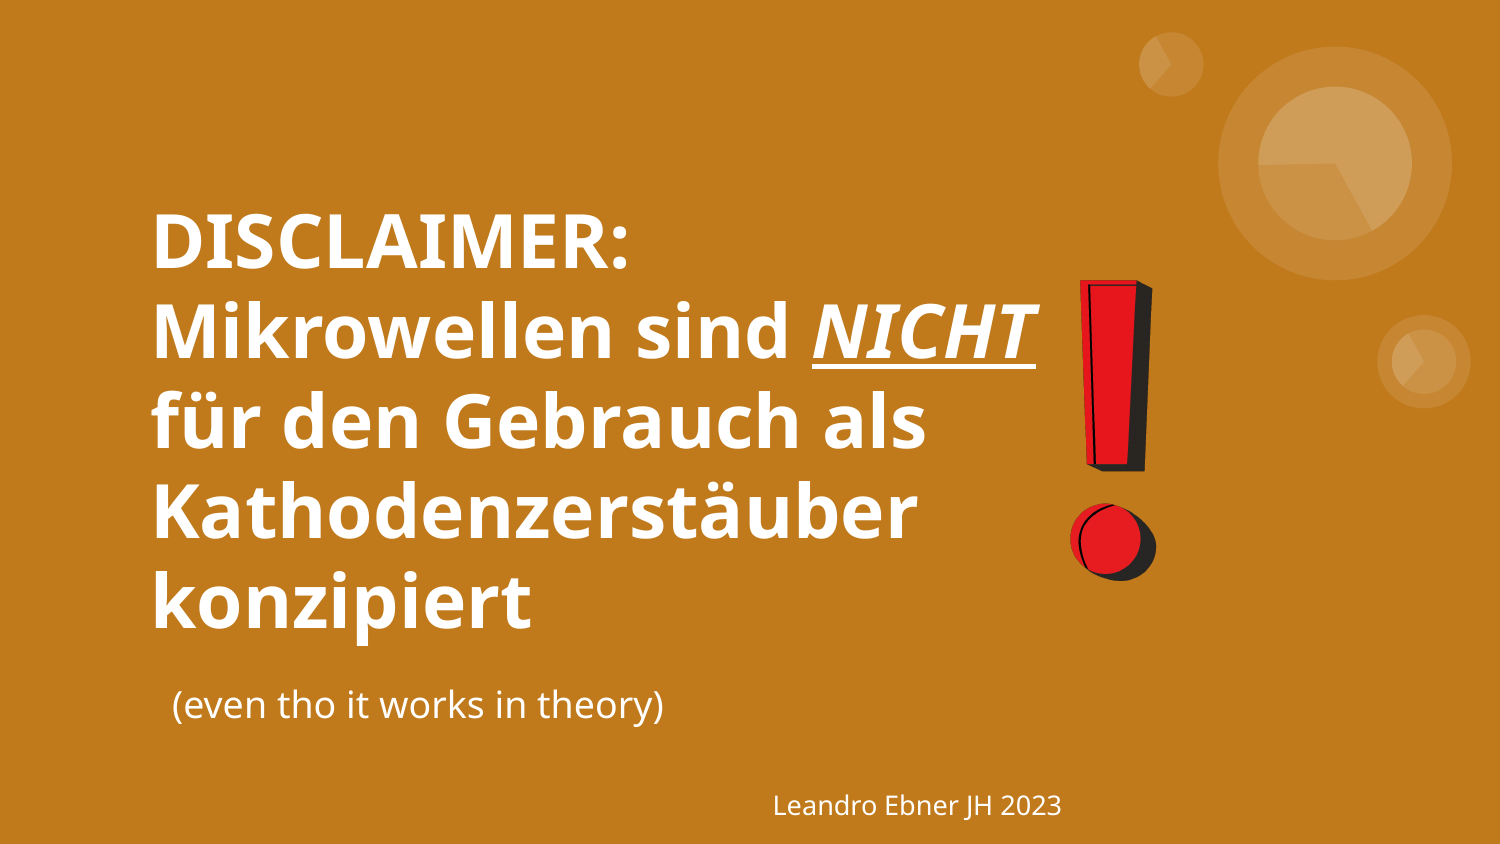

# DISCLAIMER: Mikrowellen sind NICHT für den Gebrauch als Kathodenzerstäuber konzipiert
(even tho it works in theory)